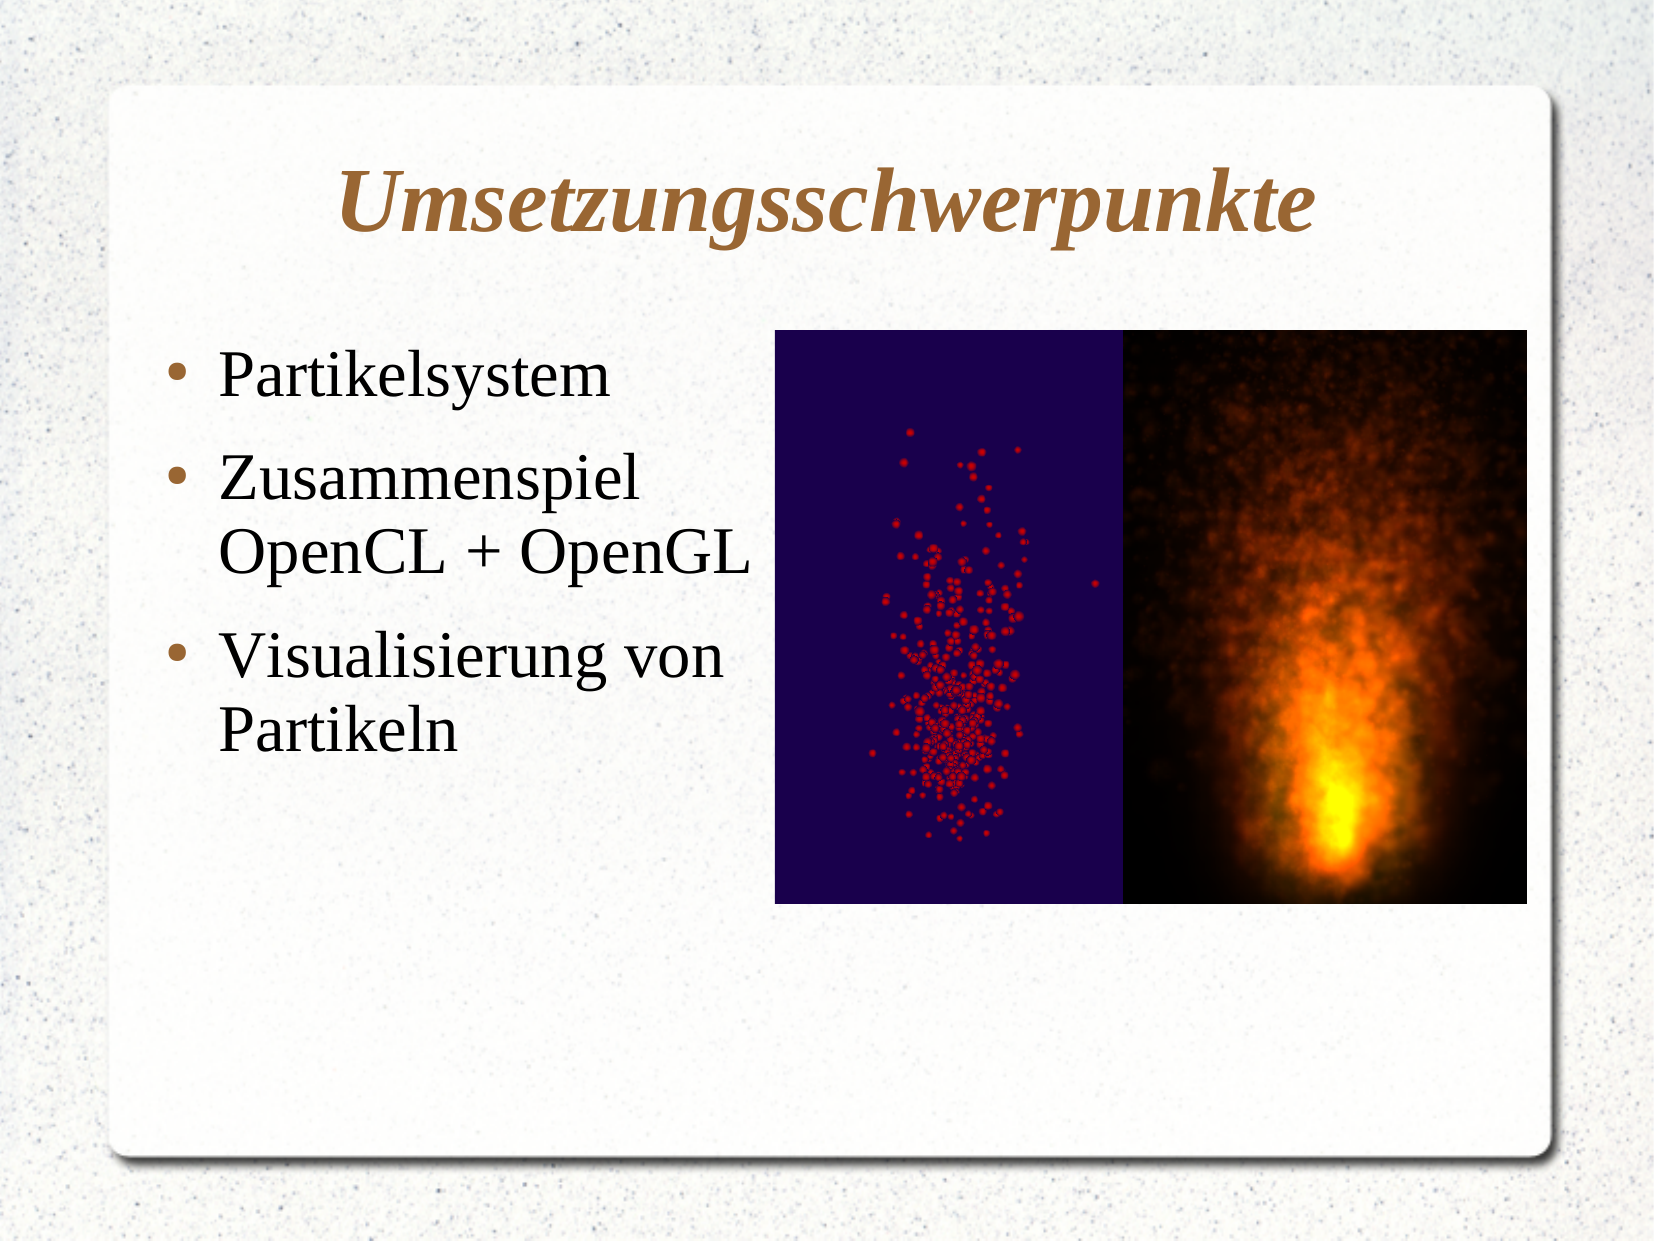

# Umsetzungsschwerpunkte
Partikelsystem
Zusammenspiel OpenCL + OpenGL
Visualisierung von Partikeln